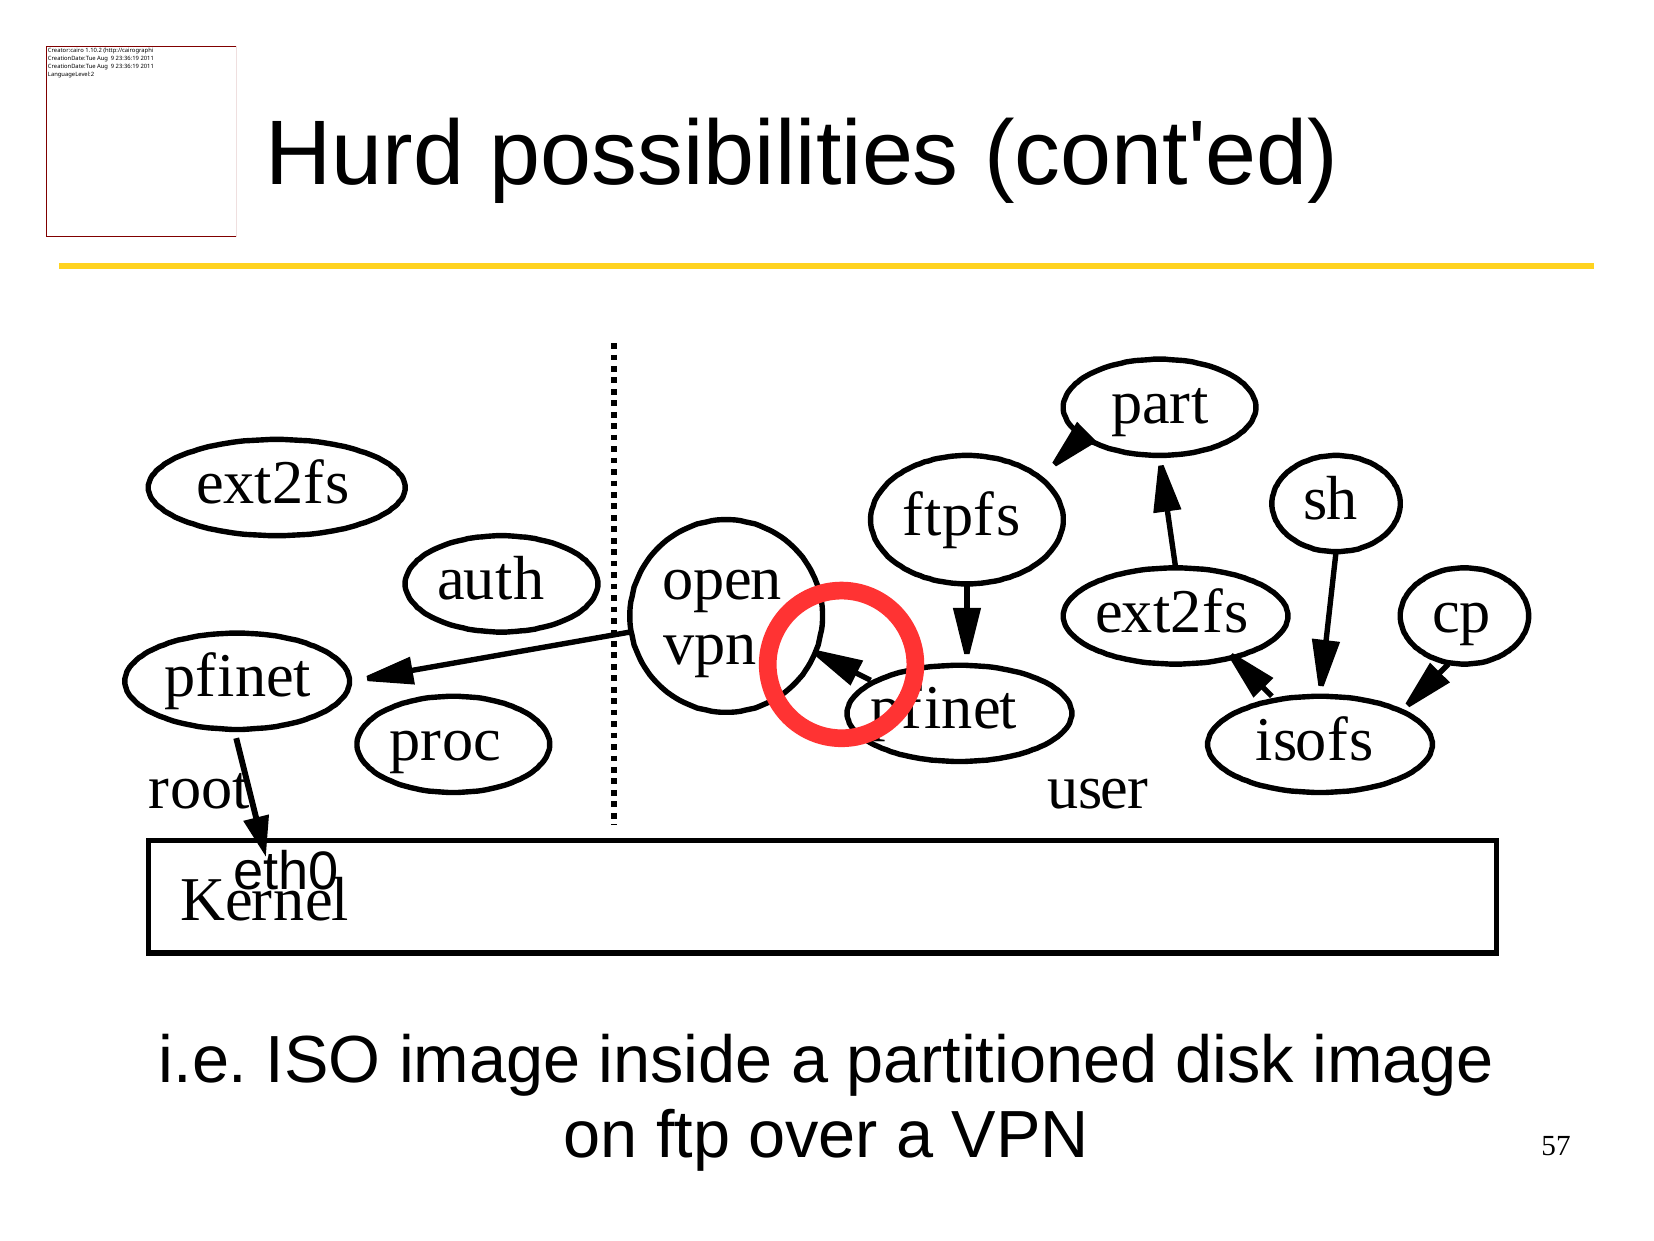

# Hurd possibilities (cont'ed)
eth0
i.e. ISO image inside a partitioned disk image
on ftp over a VPN
57